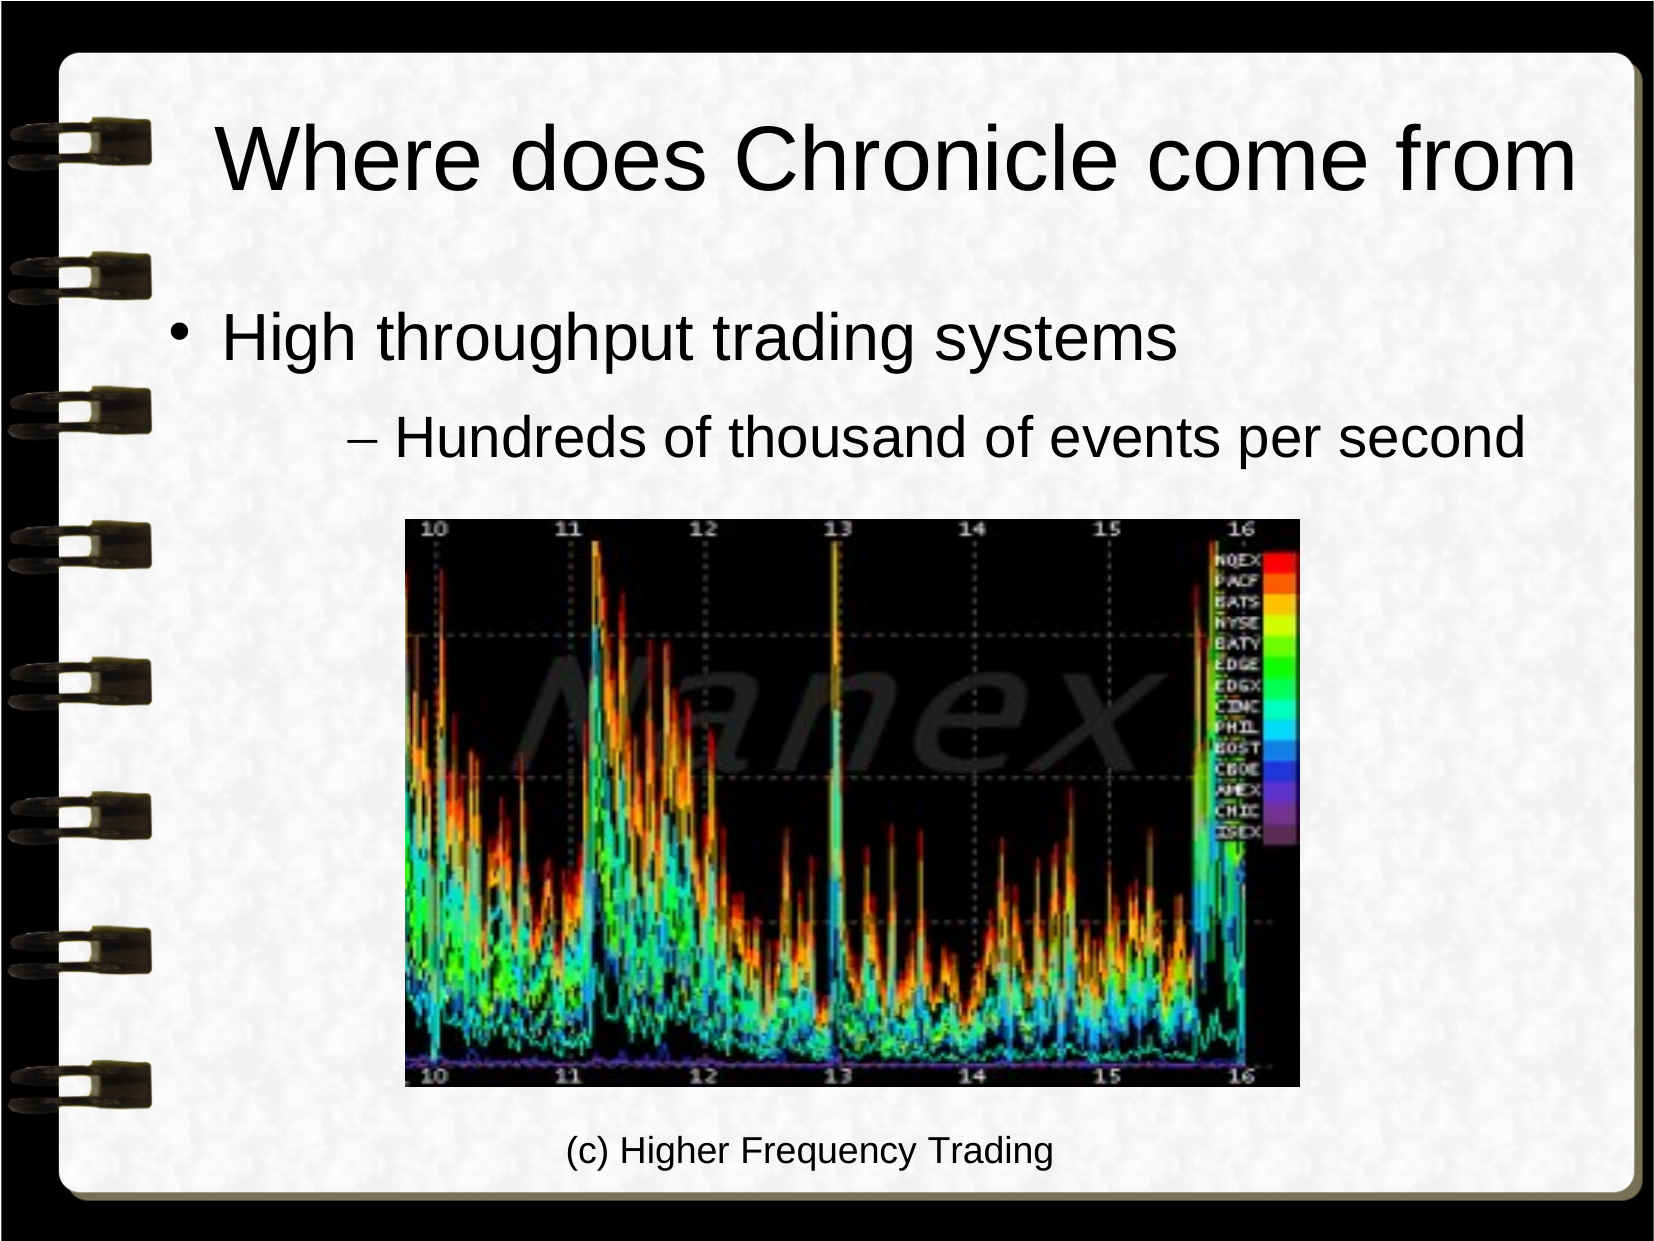

# Where does Chronicle come from
High throughput trading systems
Hundreds of thousand of events per second